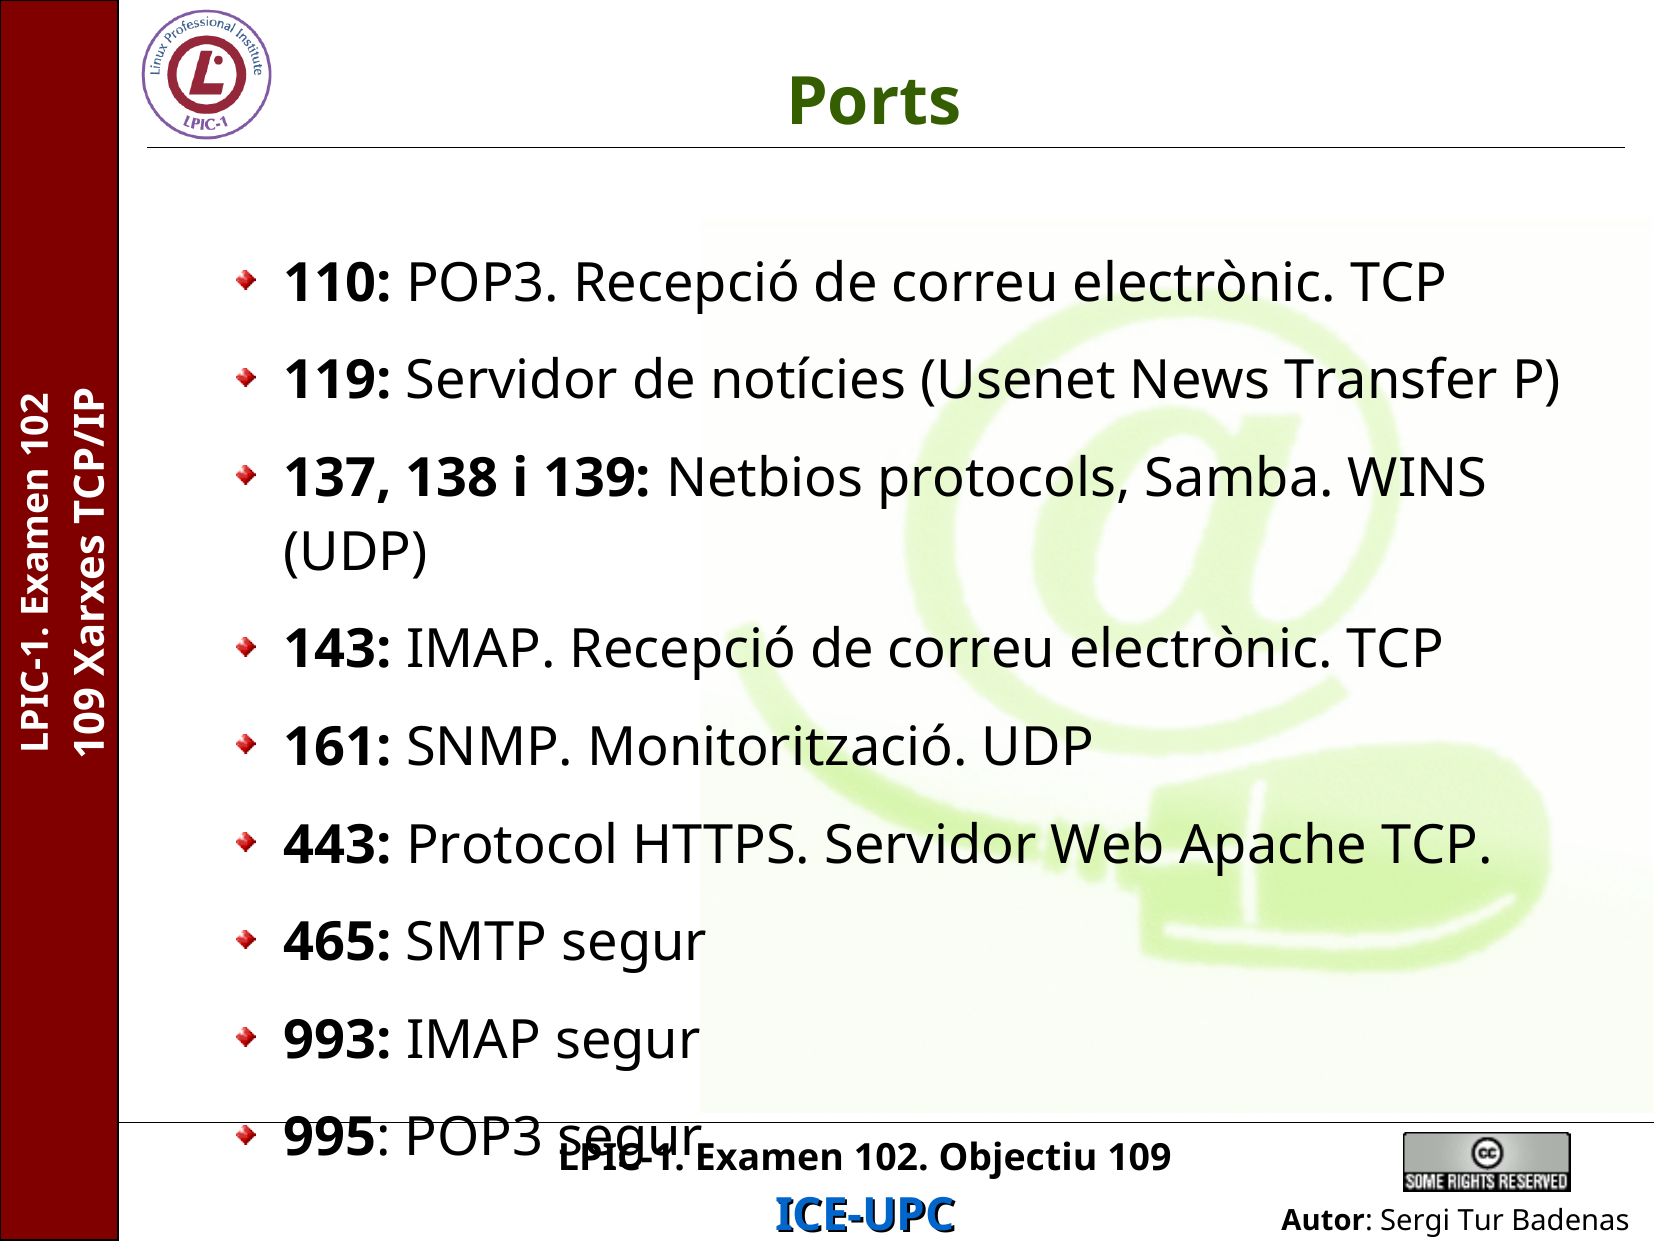

# Ports
110: POP3. Recepció de correu electrònic. TCP
119: Servidor de notícies (Usenet News Transfer P)
137, 138 i 139: Netbios protocols, Samba. WINS (UDP)
143: IMAP. Recepció de correu electrònic. TCP
161: SNMP. Monitorització. UDP
443: Protocol HTTPS. Servidor Web Apache TCP.
465: SMTP segur
993: IMAP segur
995: POP3 segur